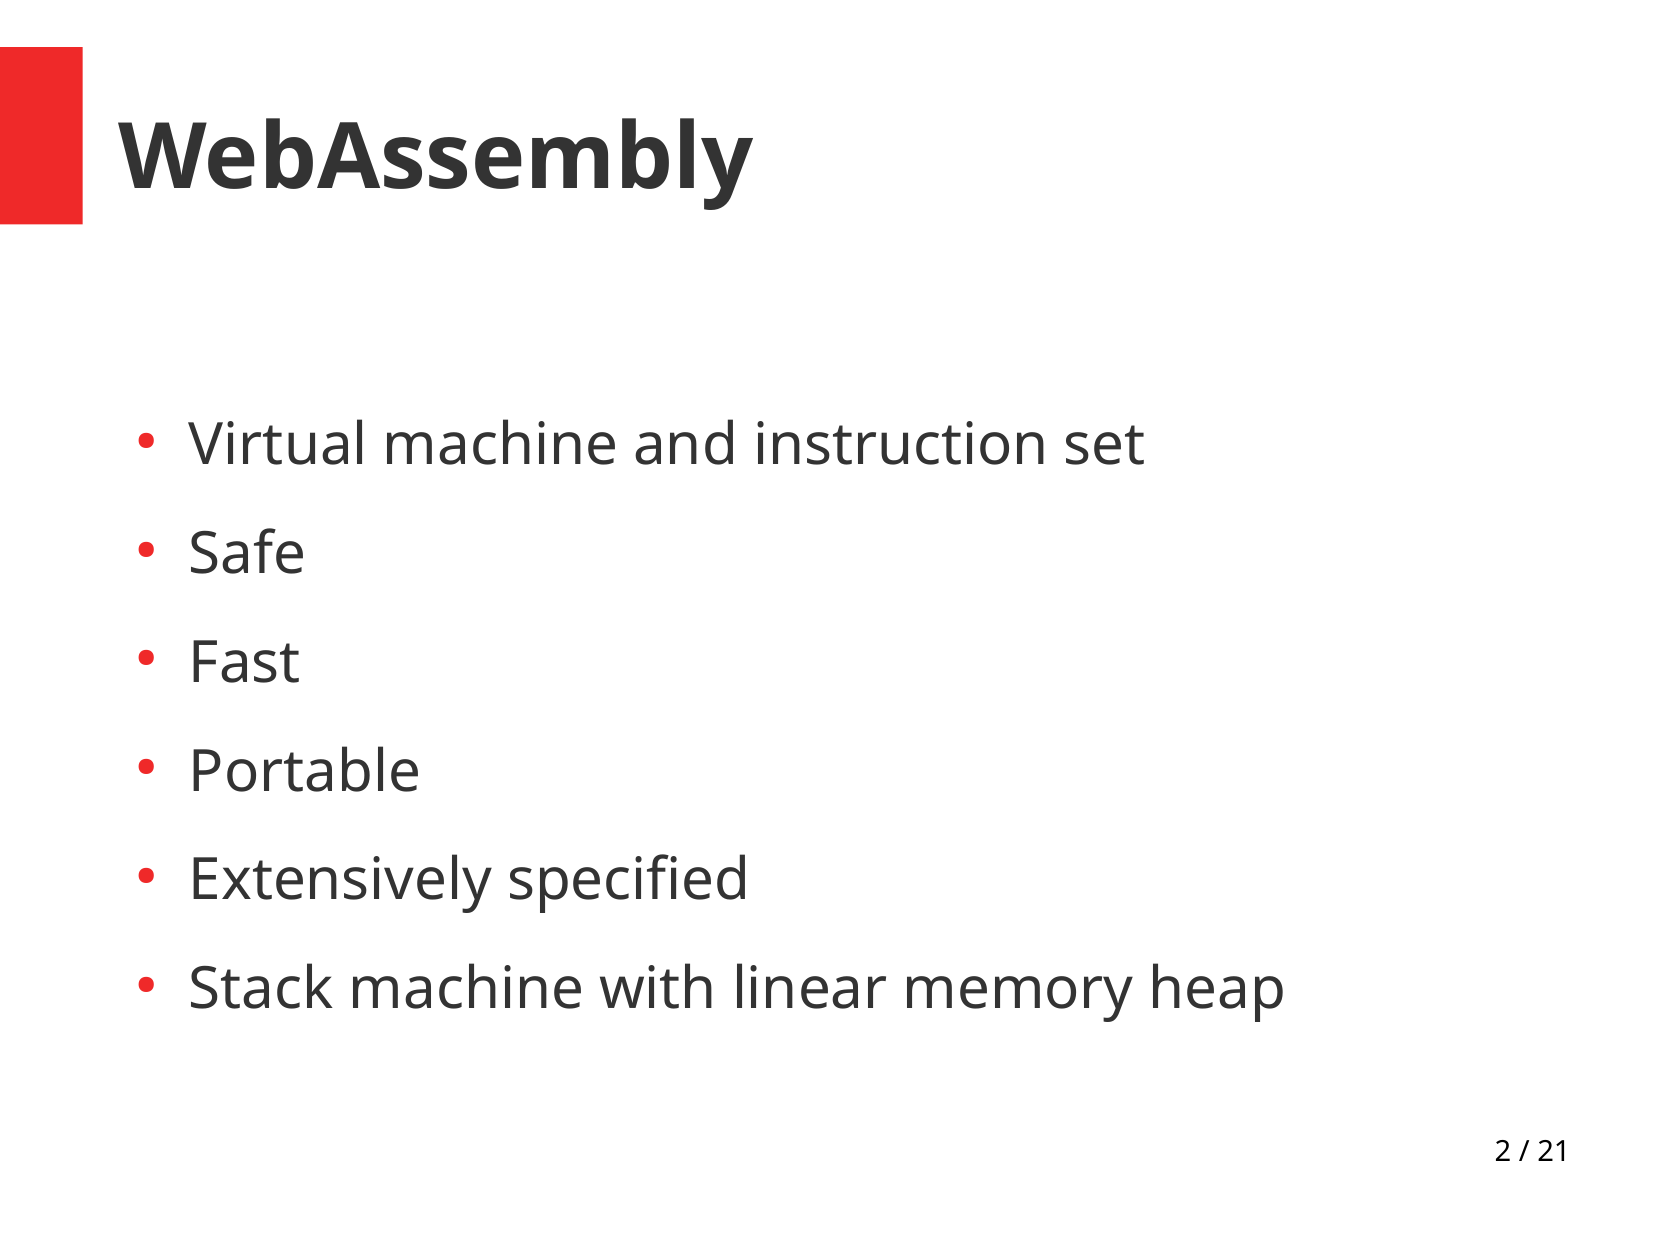

# WebAssembly
Virtual machine and instruction set
Safe
Fast
Portable
Extensively specified
Stack machine with linear memory heap
2